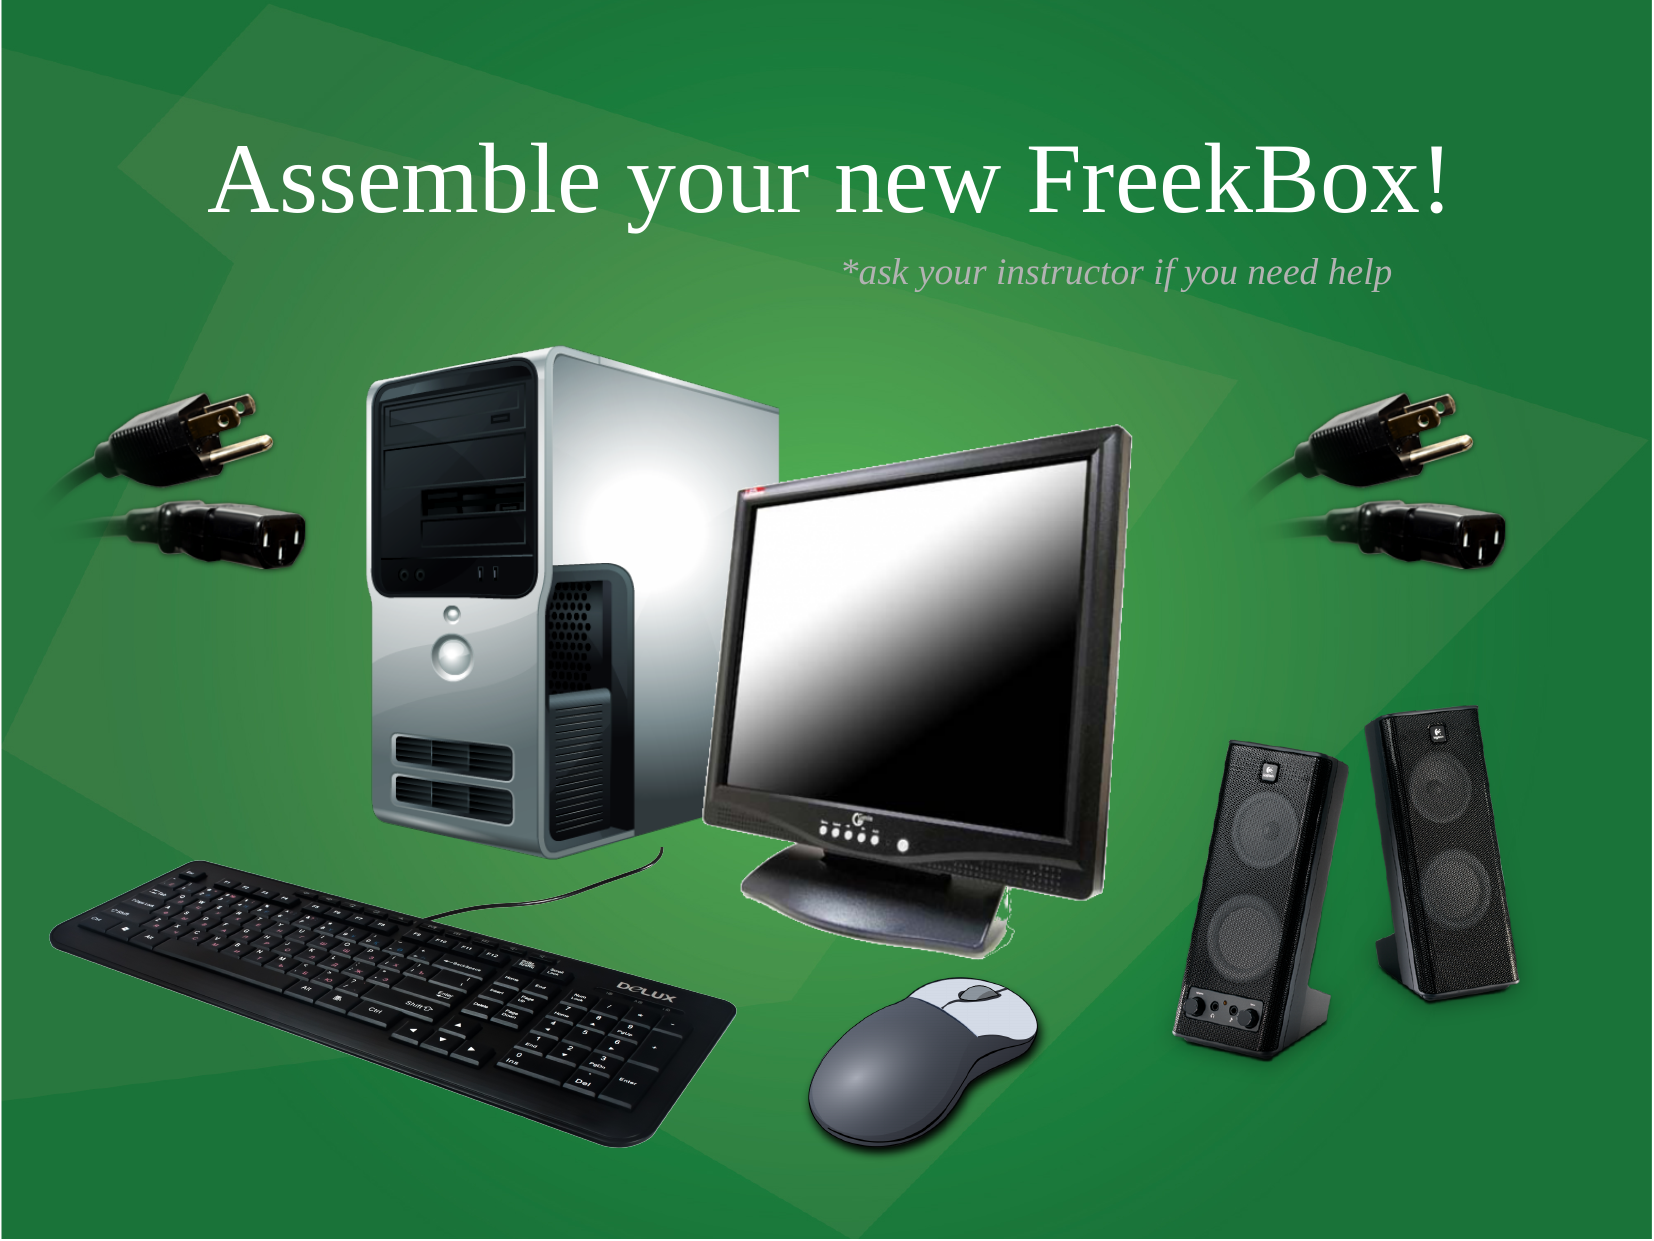

# Assemble your new FreekBox!
*ask your instructor if you need help